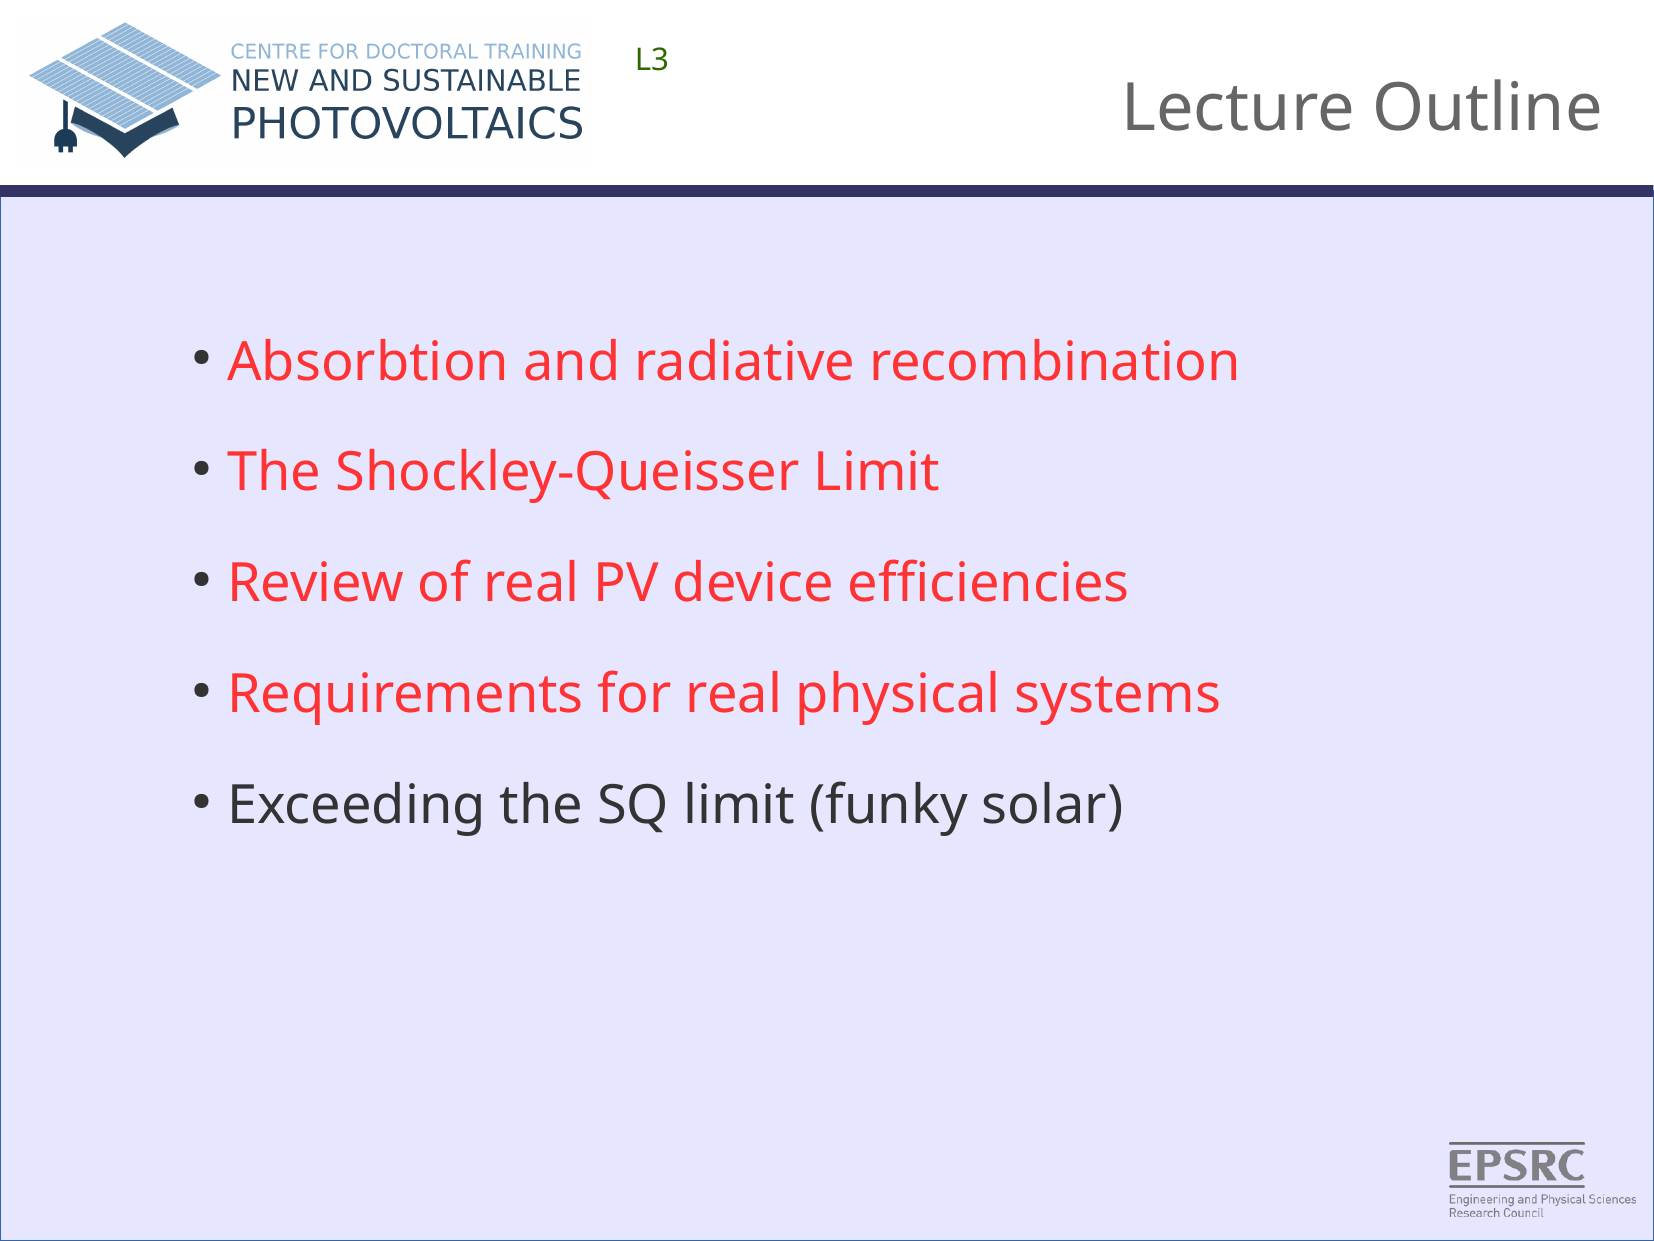

L3
Lecture Outline
Absorbtion and radiative recombination
The Shockley-Queisser Limit
Review of real PV device efficiencies
Requirements for real physical systems
Exceeding the SQ limit (funky solar)